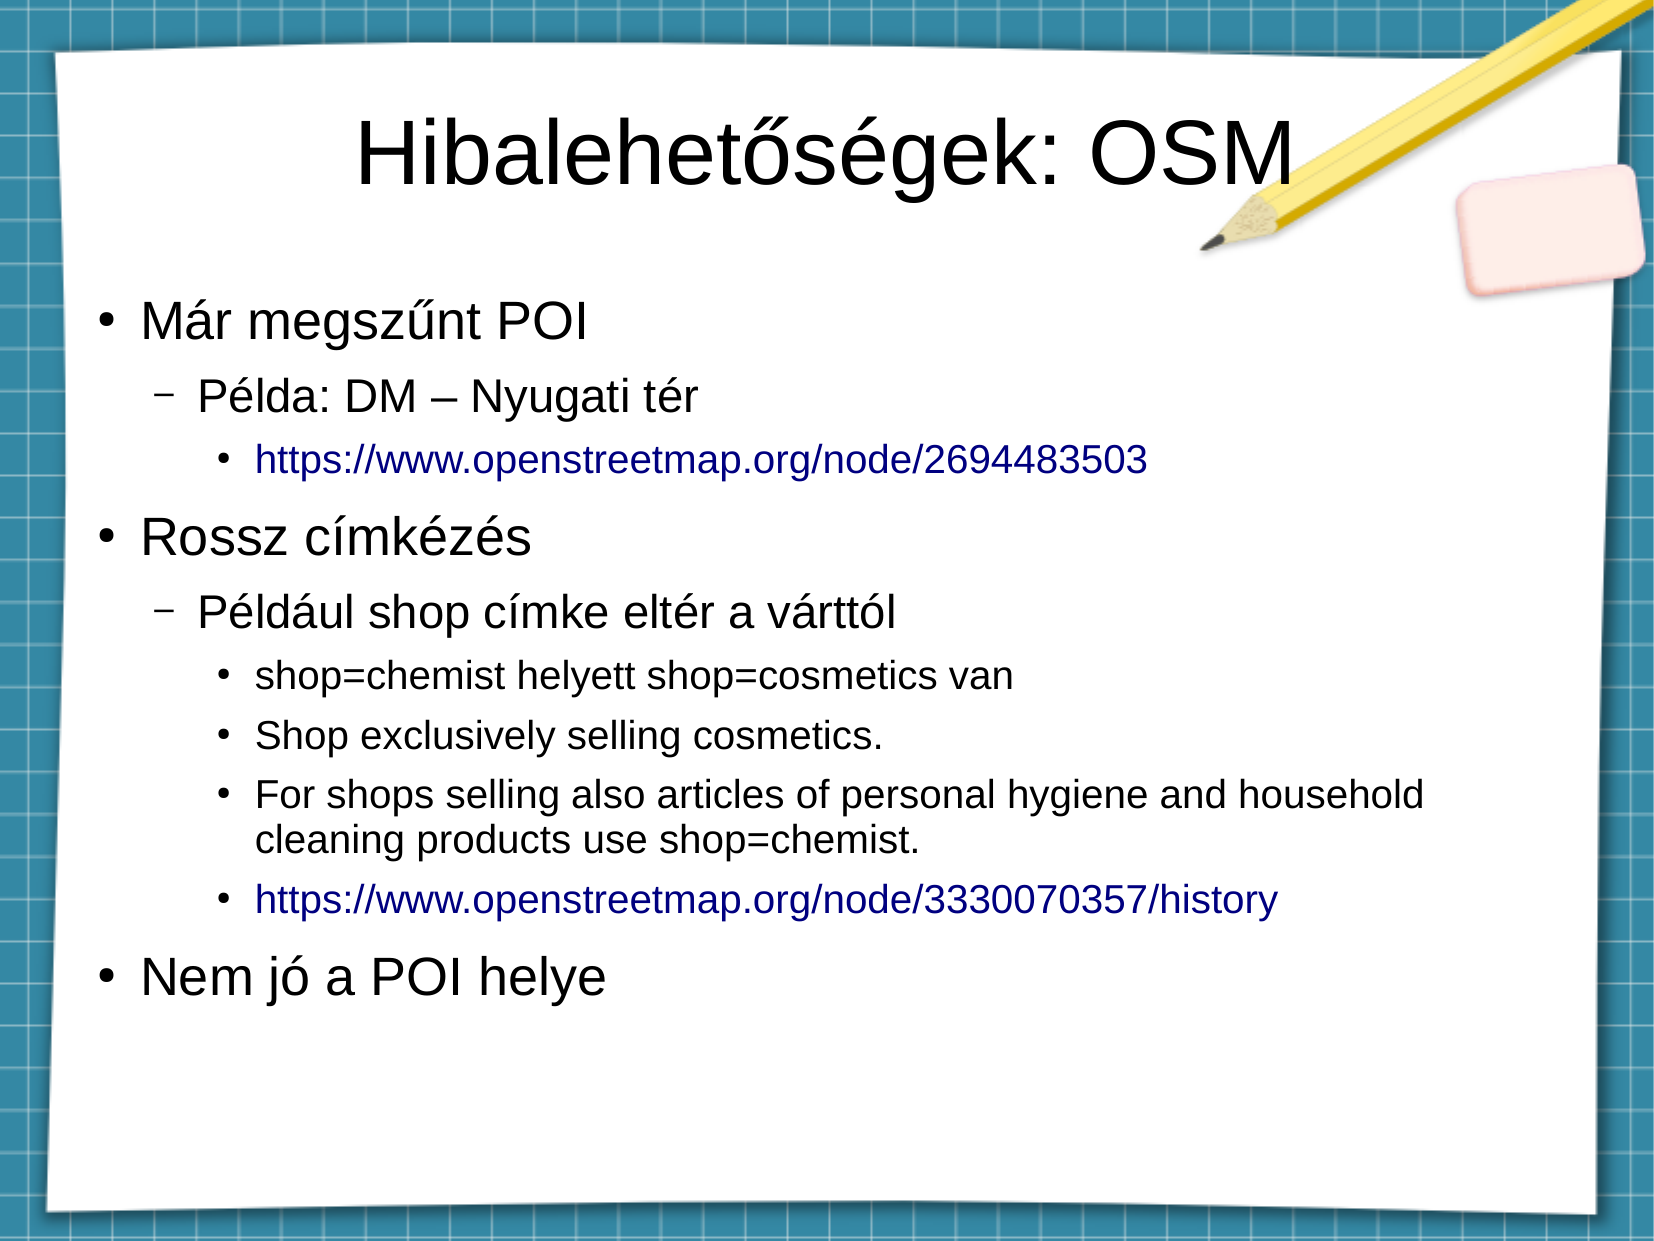

# Hibalehetőségek: OSM
Már megszűnt POI
Példa: DM – Nyugati tér
https://www.openstreetmap.org/node/2694483503
Rossz címkézés
Például shop címke eltér a várttól
shop=chemist helyett shop=cosmetics van
Shop exclusively selling cosmetics.
For shops selling also articles of personal hygiene and household cleaning products use shop=chemist.
https://www.openstreetmap.org/node/3330070357/history
Nem jó a POI helye